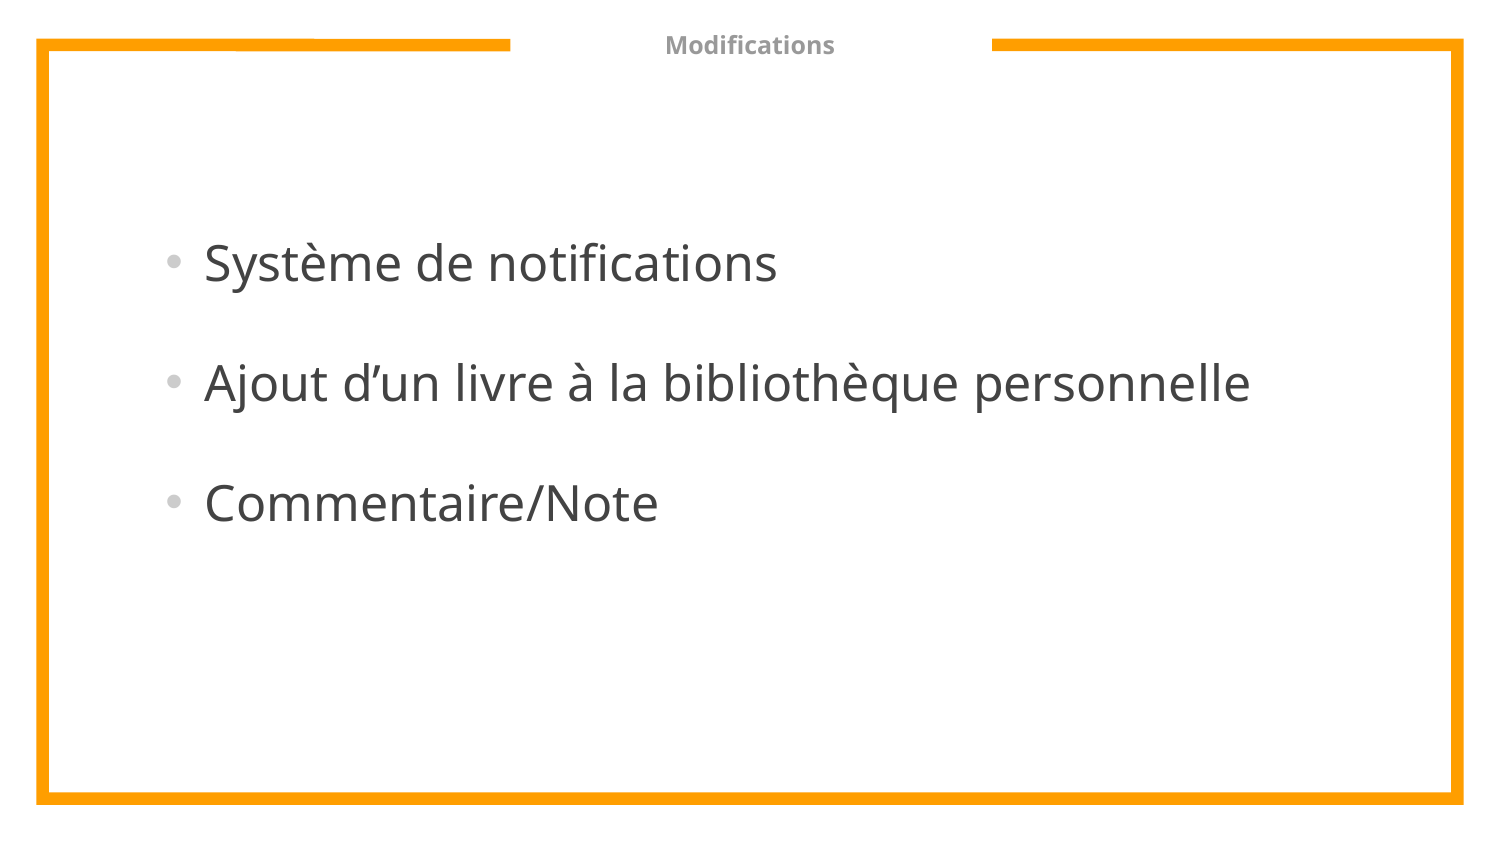

# Modifications
Système de notifications
Ajout d’un livre à la bibliothèque personnelle
Commentaire/Note